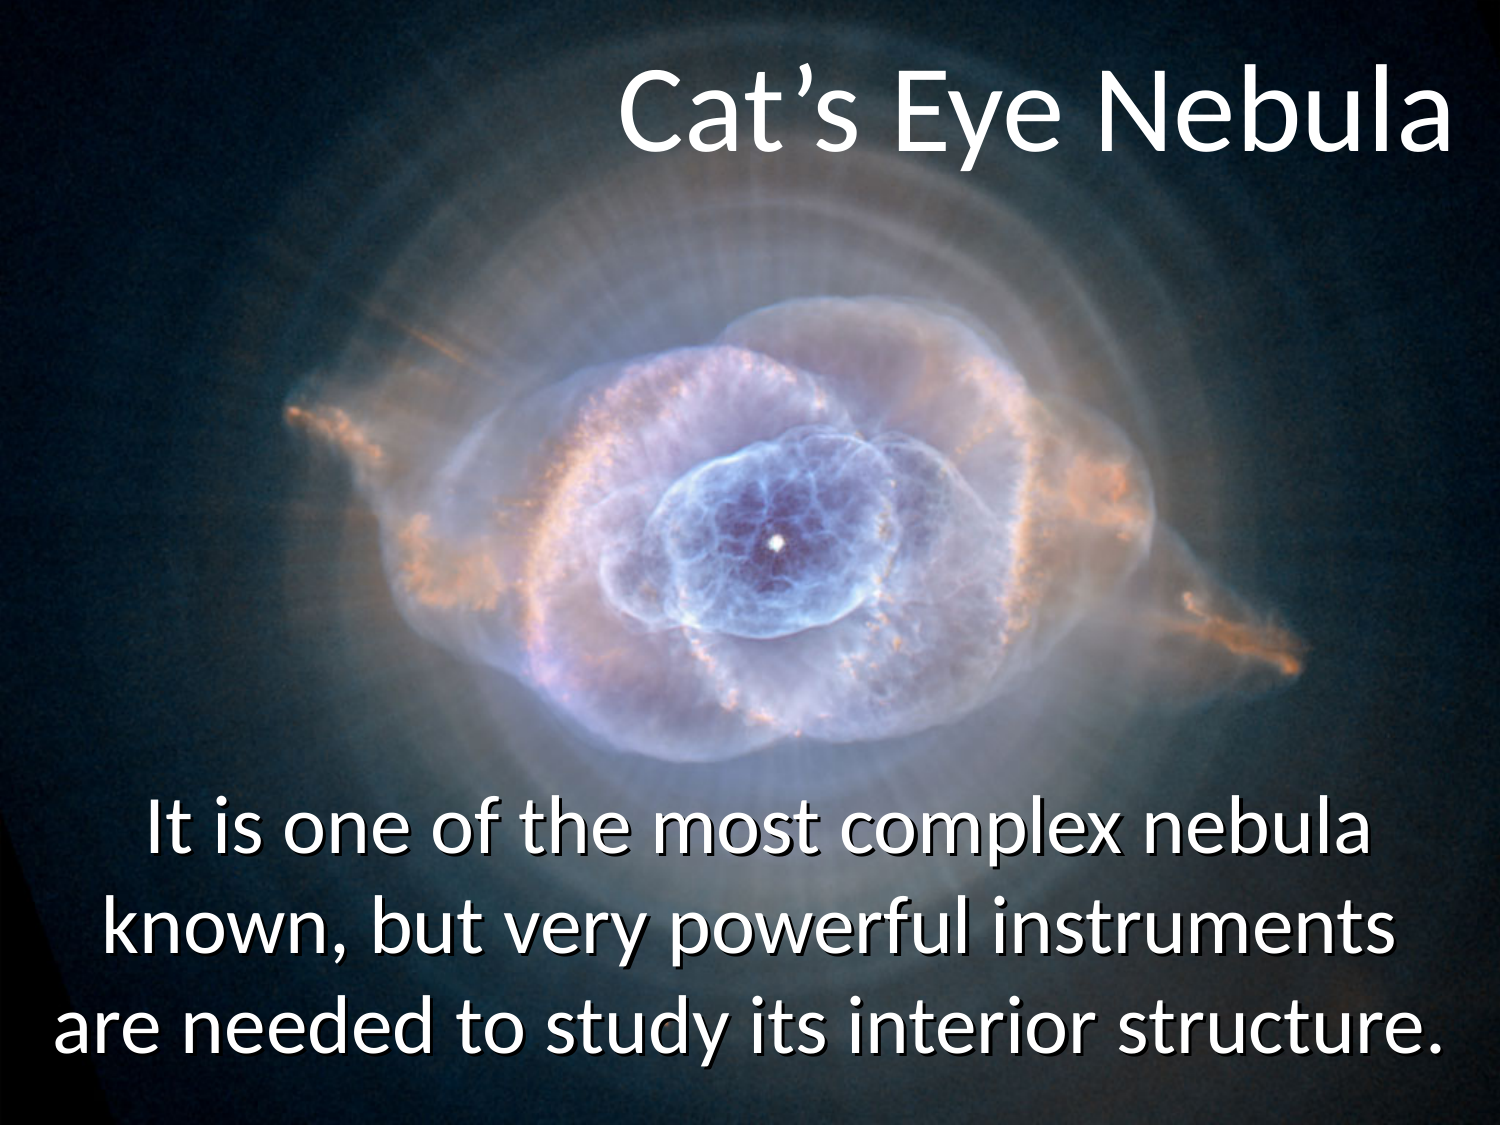

Cat’s Eye Nebula
 It is one of the most complex nebula known, but very powerful instruments are needed to study its interior structure.